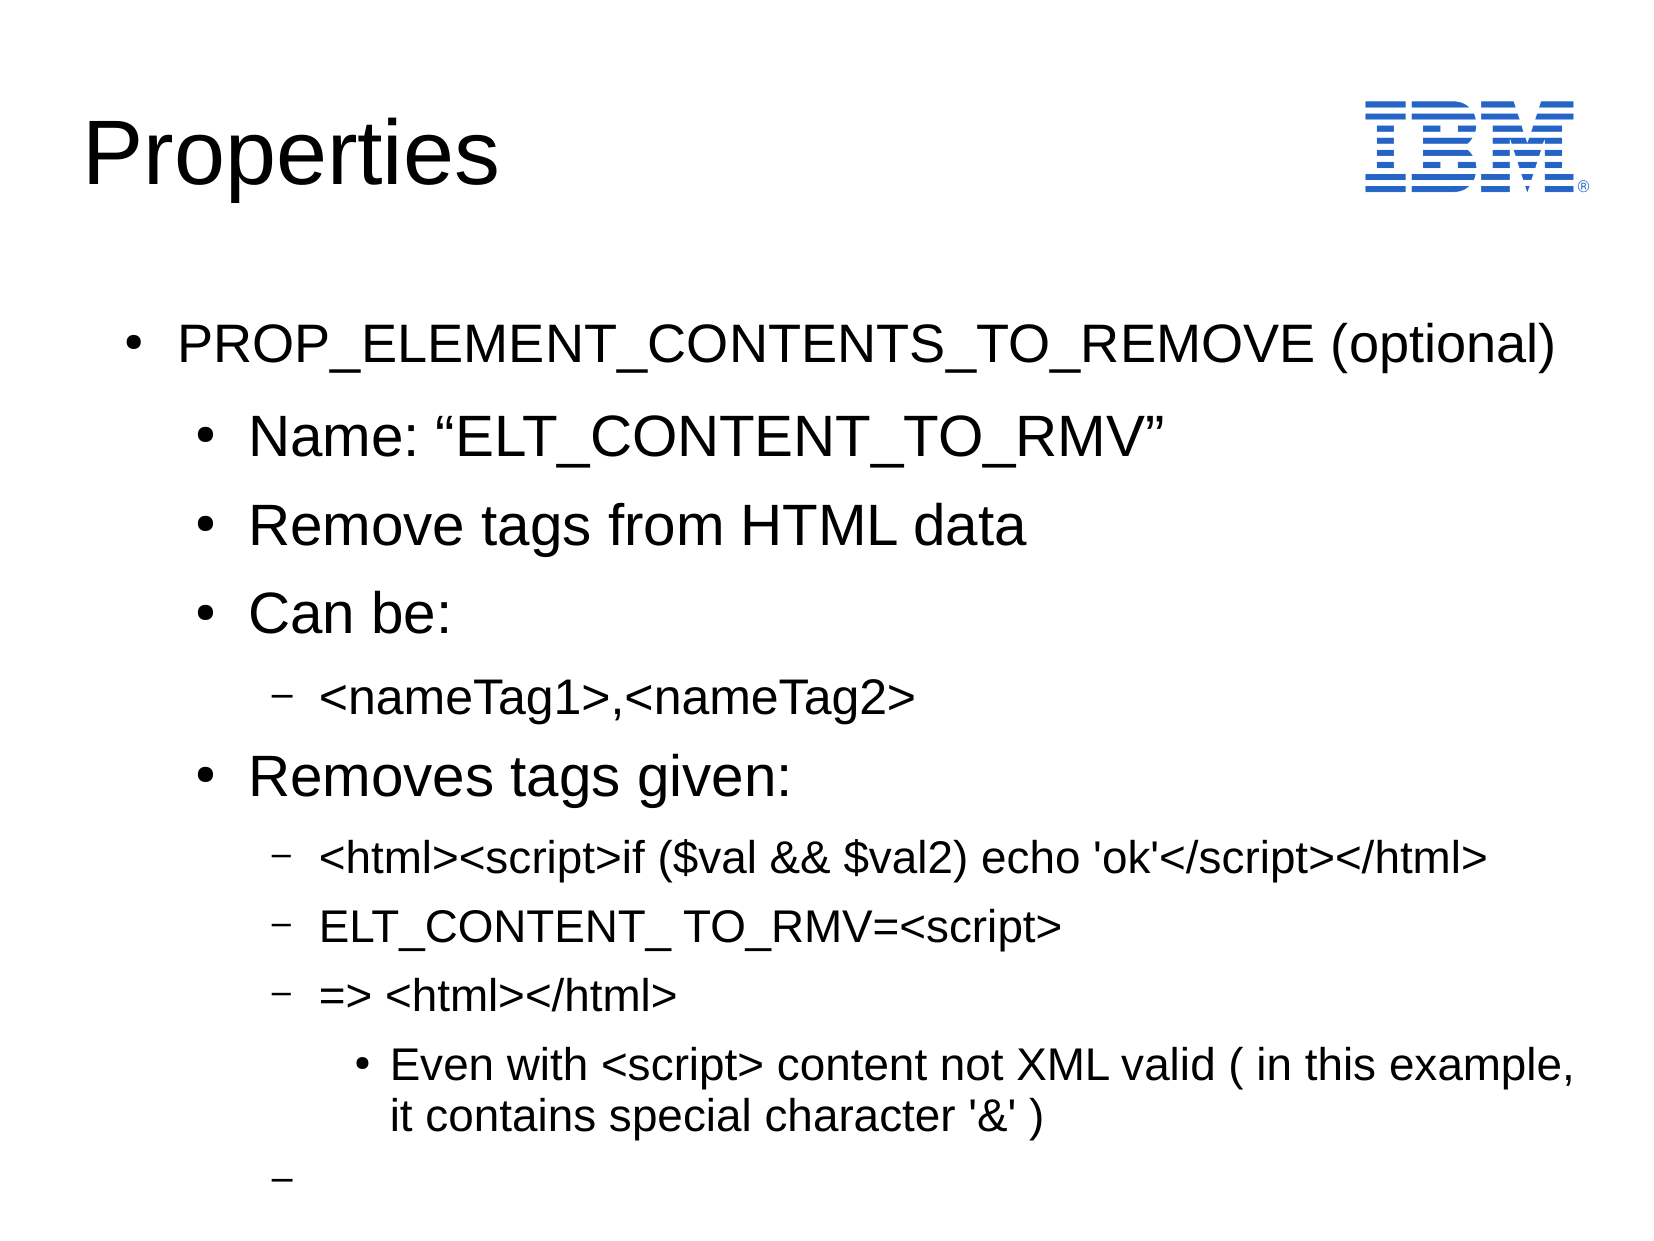

# Properties
PROP_ELEMENT_CONTENTS_TO_REMOVE (optional)
Name: “ELT_CONTENT_TO_RMV”
Remove tags from HTML data
Can be:
<nameTag1>,<nameTag2>
Removes tags given:
<html><script>if ($val && $val2) echo 'ok'</script></html>
ELT_CONTENT_ TO_RMV=<script>
=> <html></html>
Even with <script> content not XML valid ( in this example, it contains special character '&' )